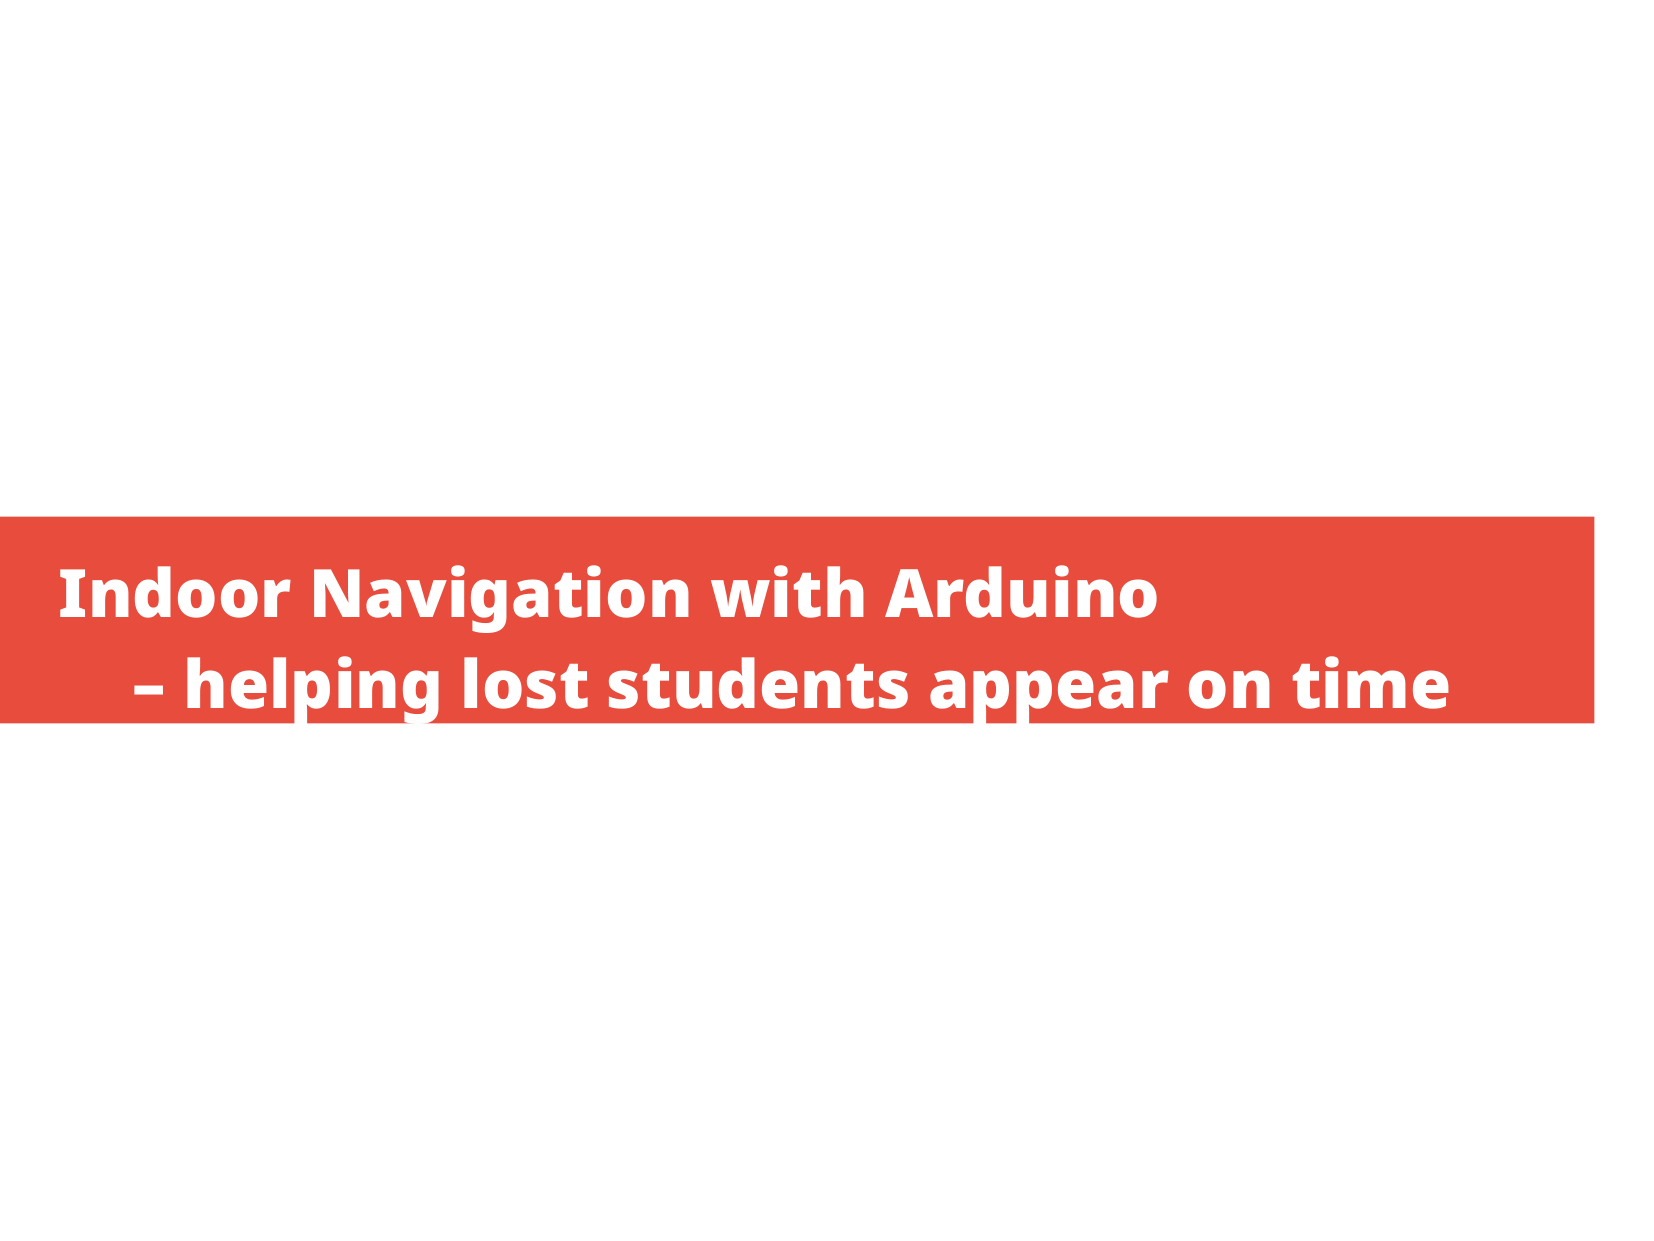

# Indoor Navigation with Arduino – helping lost students appear on time